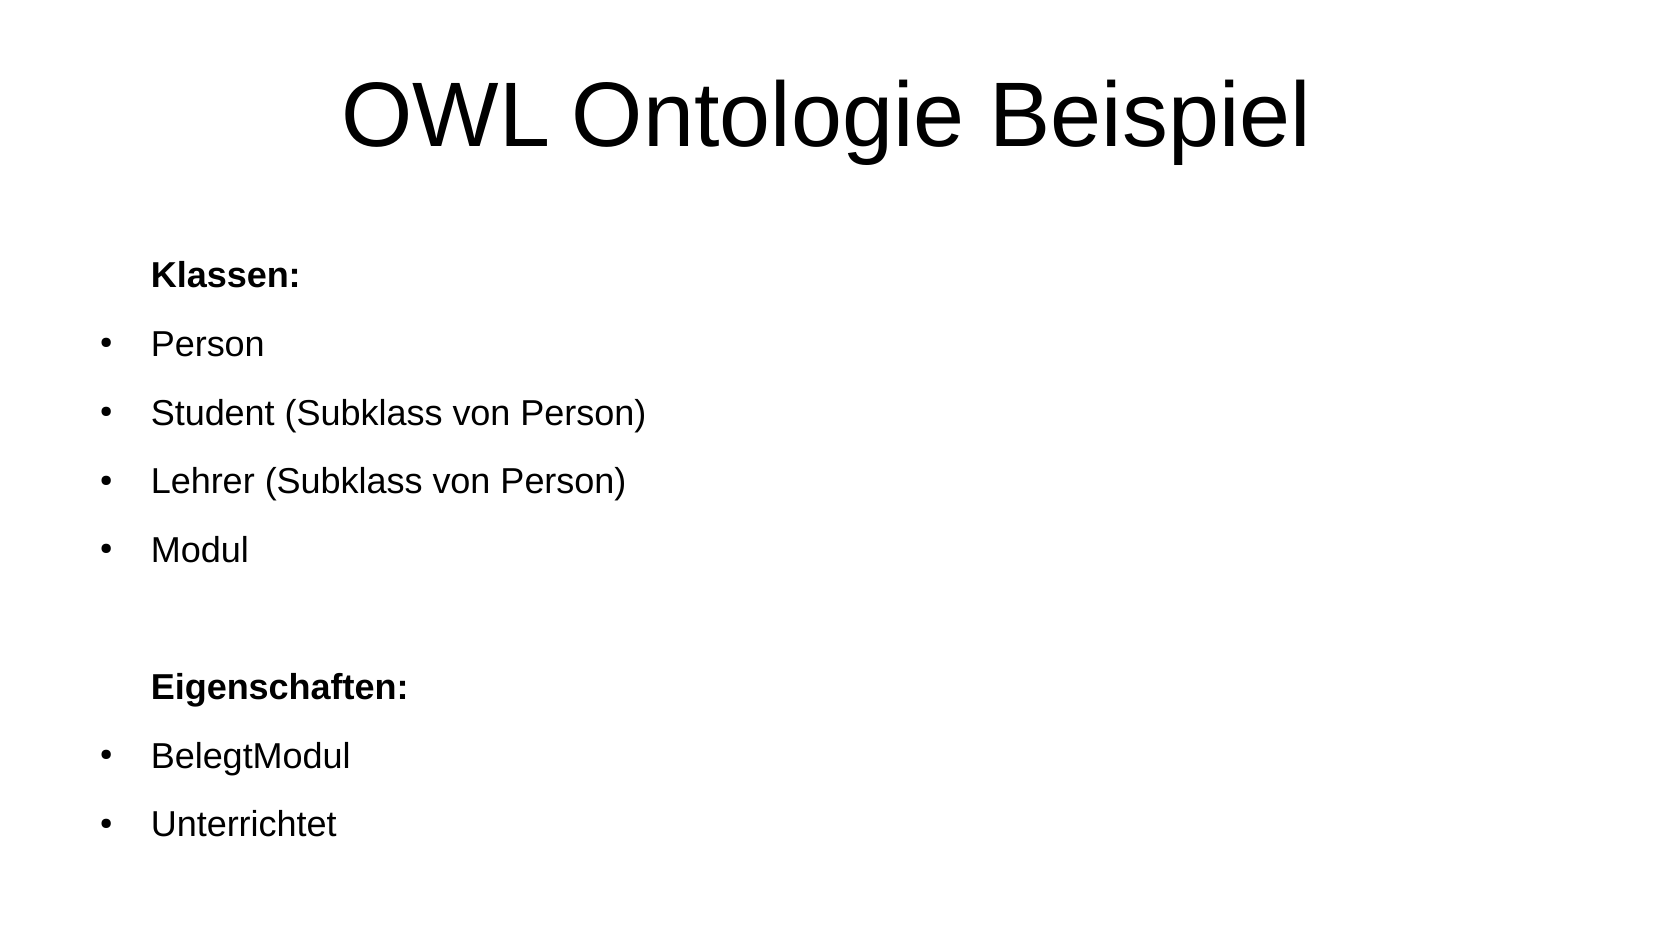

# OWL Ontologie Beispiel
Klassen:
Person
Student (Subklass von Person)
Lehrer (Subklass von Person)
Modul
Eigenschaften:
BelegtModul
Unterrichtet